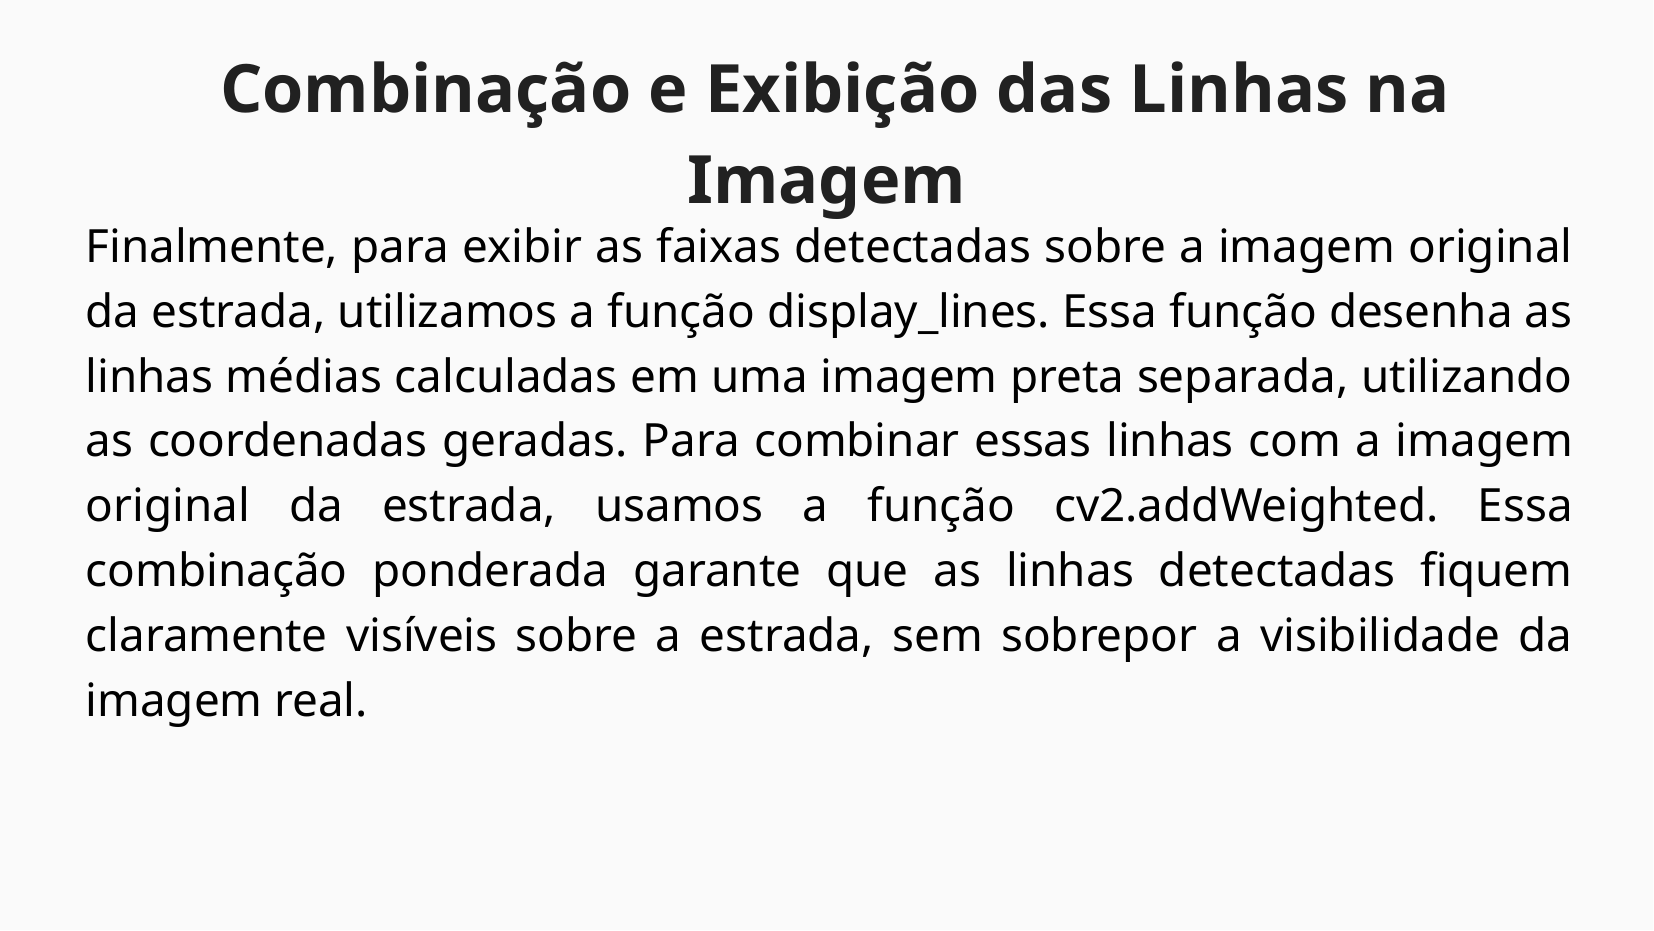

# Combinação e Exibição das Linhas na Imagem
Finalmente, para exibir as faixas detectadas sobre a imagem original da estrada, utilizamos a função display_lines. Essa função desenha as linhas médias calculadas em uma imagem preta separada, utilizando as coordenadas geradas. Para combinar essas linhas com a imagem original da estrada, usamos a função cv2.addWeighted. Essa combinação ponderada garante que as linhas detectadas fiquem claramente visíveis sobre a estrada, sem sobrepor a visibilidade da imagem real.